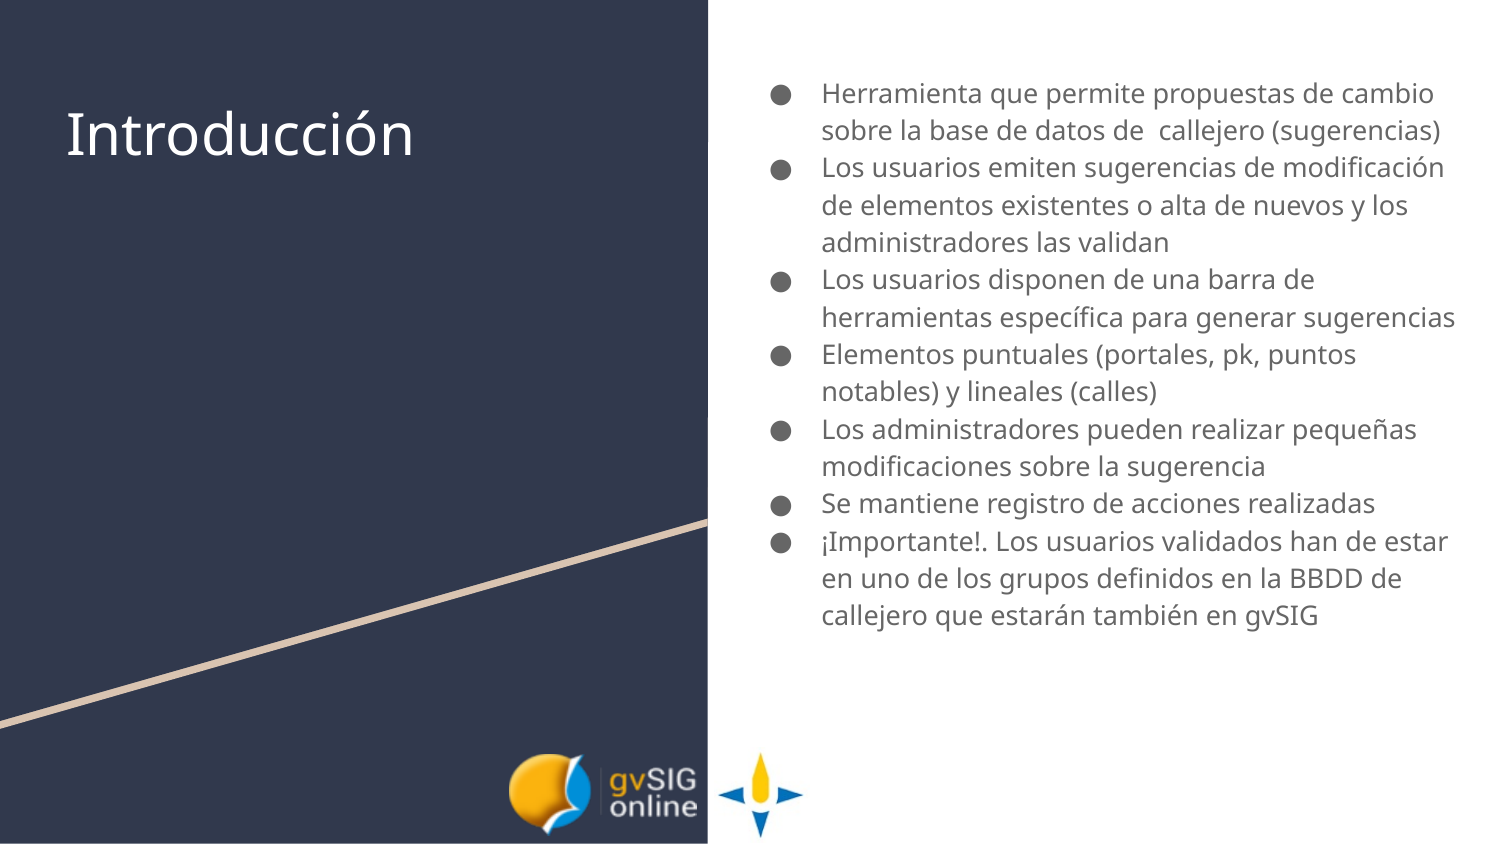

Herramienta que permite propuestas de cambio sobre la base de datos de callejero (sugerencias)
Los usuarios emiten sugerencias de modificación de elementos existentes o alta de nuevos y los administradores las validan
Los usuarios disponen de una barra de herramientas específica para generar sugerencias
Elementos puntuales (portales, pk, puntos notables) y lineales (calles)
Los administradores pueden realizar pequeñas modificaciones sobre la sugerencia
Se mantiene registro de acciones realizadas
¡Importante!. Los usuarios validados han de estar en uno de los grupos definidos en la BBDD de callejero que estarán también en gvSIG
# Introducción